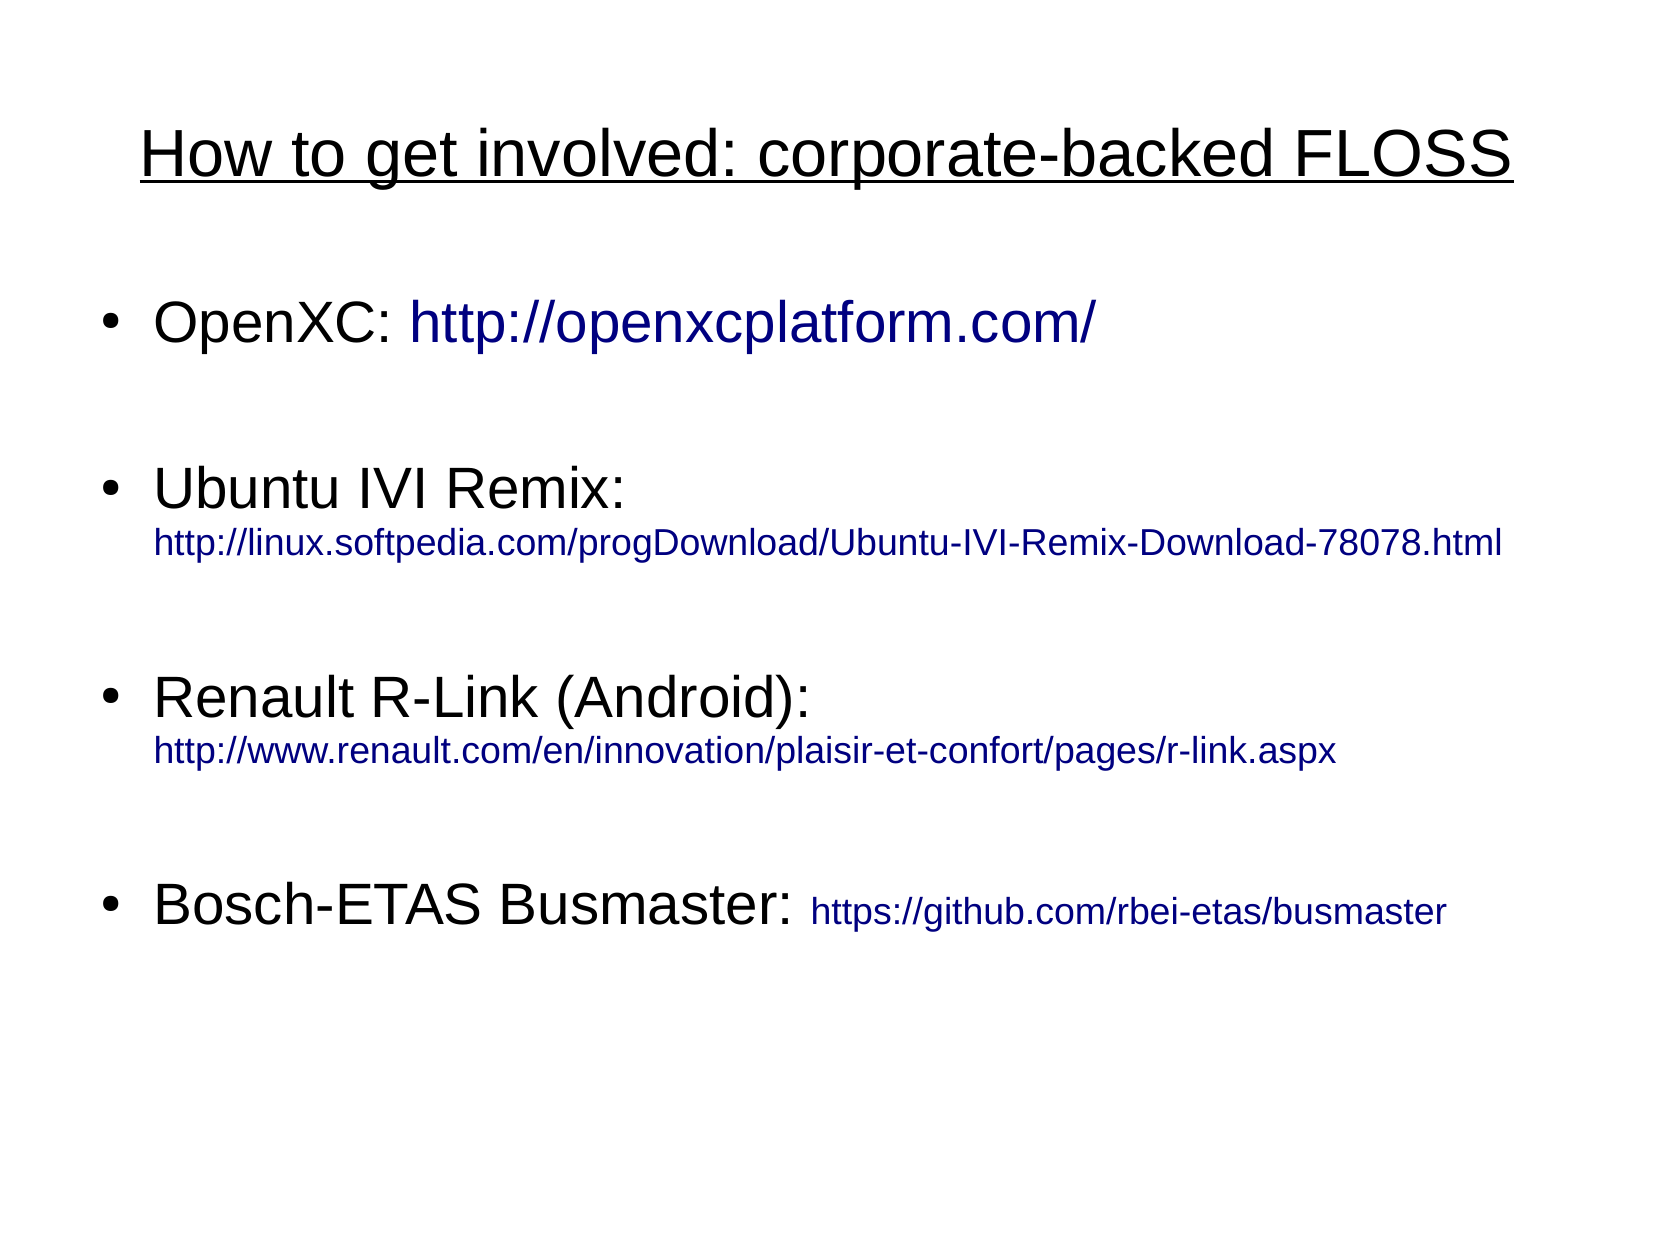

# How to get involved: corporate-backed FLOSS
OpenXC: http://openxcplatform.com/
Ubuntu IVI Remix: http://linux.softpedia.com/progDownload/Ubuntu-IVI-Remix-Download-78078.html
Renault R-Link (Android): http://www.renault.com/en/innovation/plaisir-et-confort/pages/r-link.aspx
Bosch-ETAS Busmaster: https://github.com/rbei-etas/busmaster